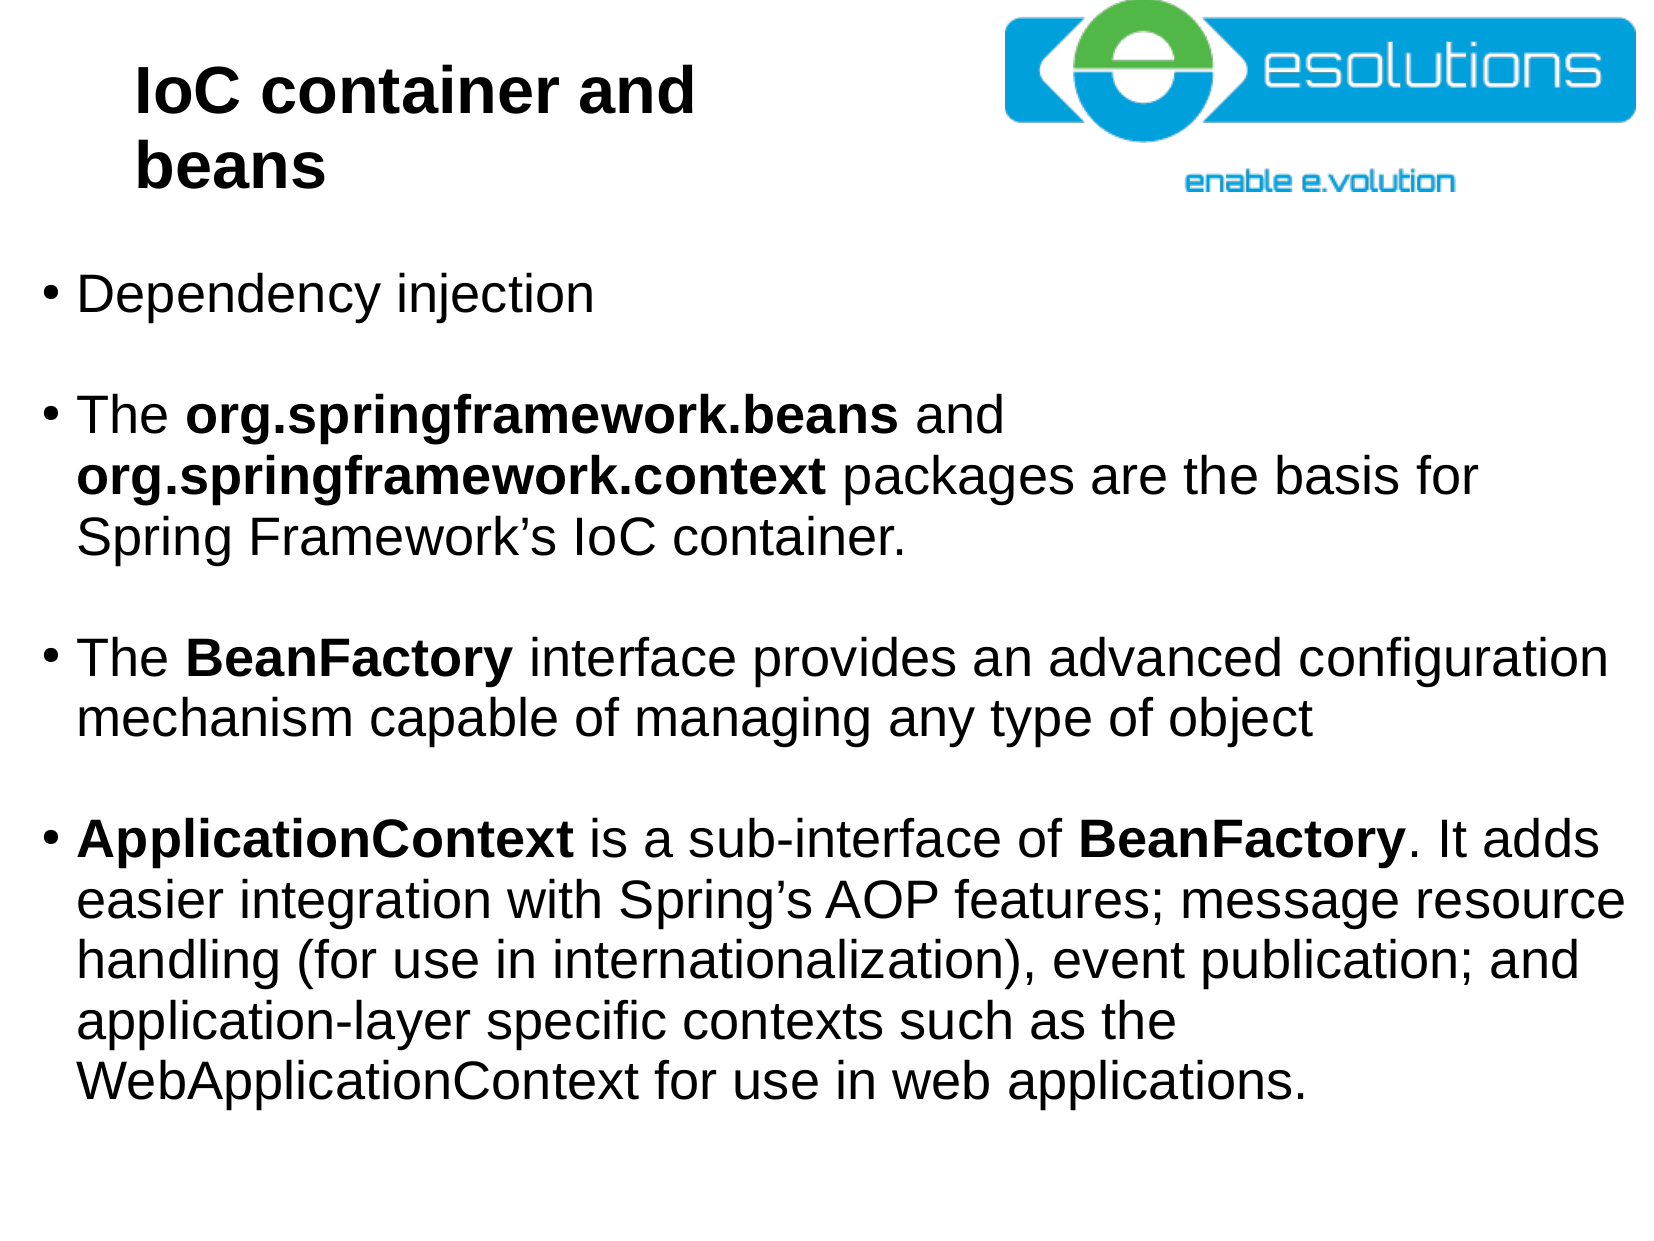

IoC container and beans
#
Dependency injection
The org.springframework.beans and org.springframework.context packages are the basis for Spring Framework’s IoC container.
The BeanFactory interface provides an advanced configuration mechanism capable of managing any type of object
ApplicationContext is a sub-interface of BeanFactory. It adds easier integration with Spring’s AOP features; message resource handling (for use in internationalization), event publication; and application-layer specific contexts such as the WebApplicationContext for use in web applications.